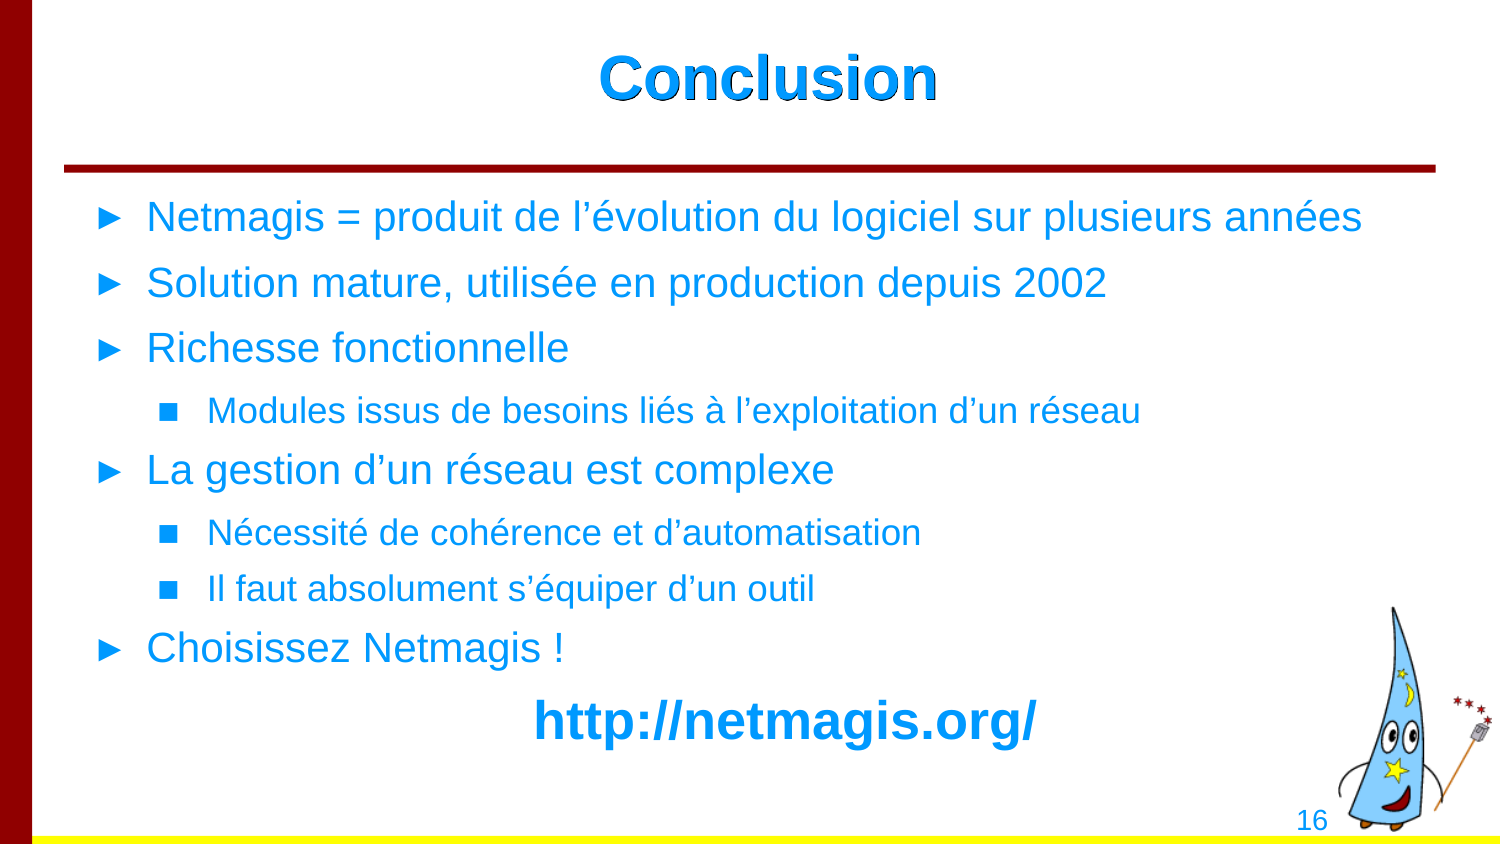

# Conclusion
Netmagis = produit de l’évolution du logiciel sur plusieurs années
Solution mature, utilisée en production depuis 2002
Richesse fonctionnelle
Modules issus de besoins liés à l’exploitation d’un réseau
La gestion d’un réseau est complexe
Nécessité de cohérence et d’automatisation
Il faut absolument s’équiper d’un outil
Choisissez Netmagis !
http://netmagis.org/
16